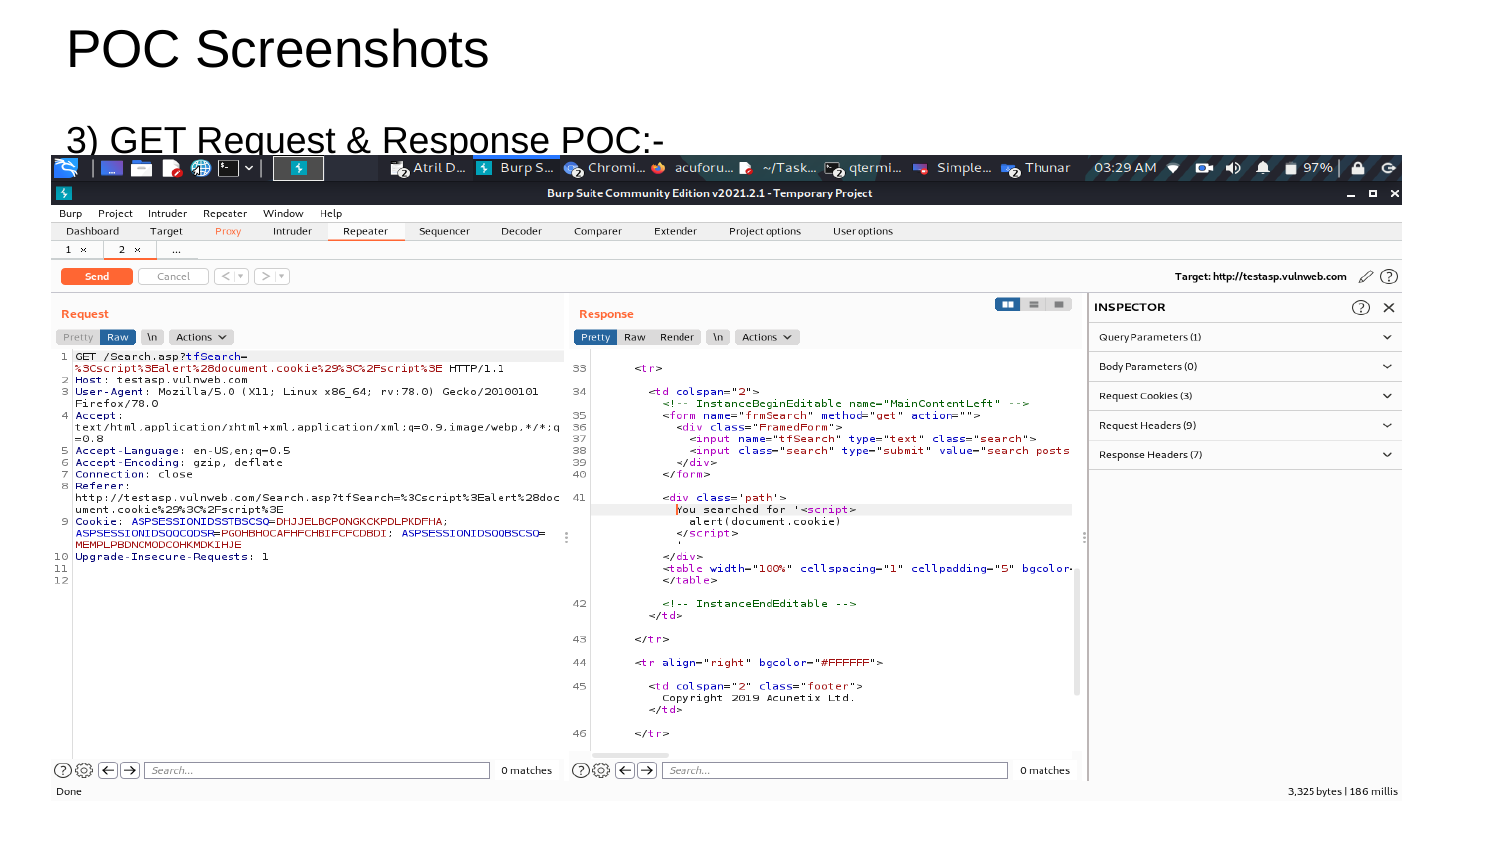

# POC Screenshots
3) GET Request & Response POC:-